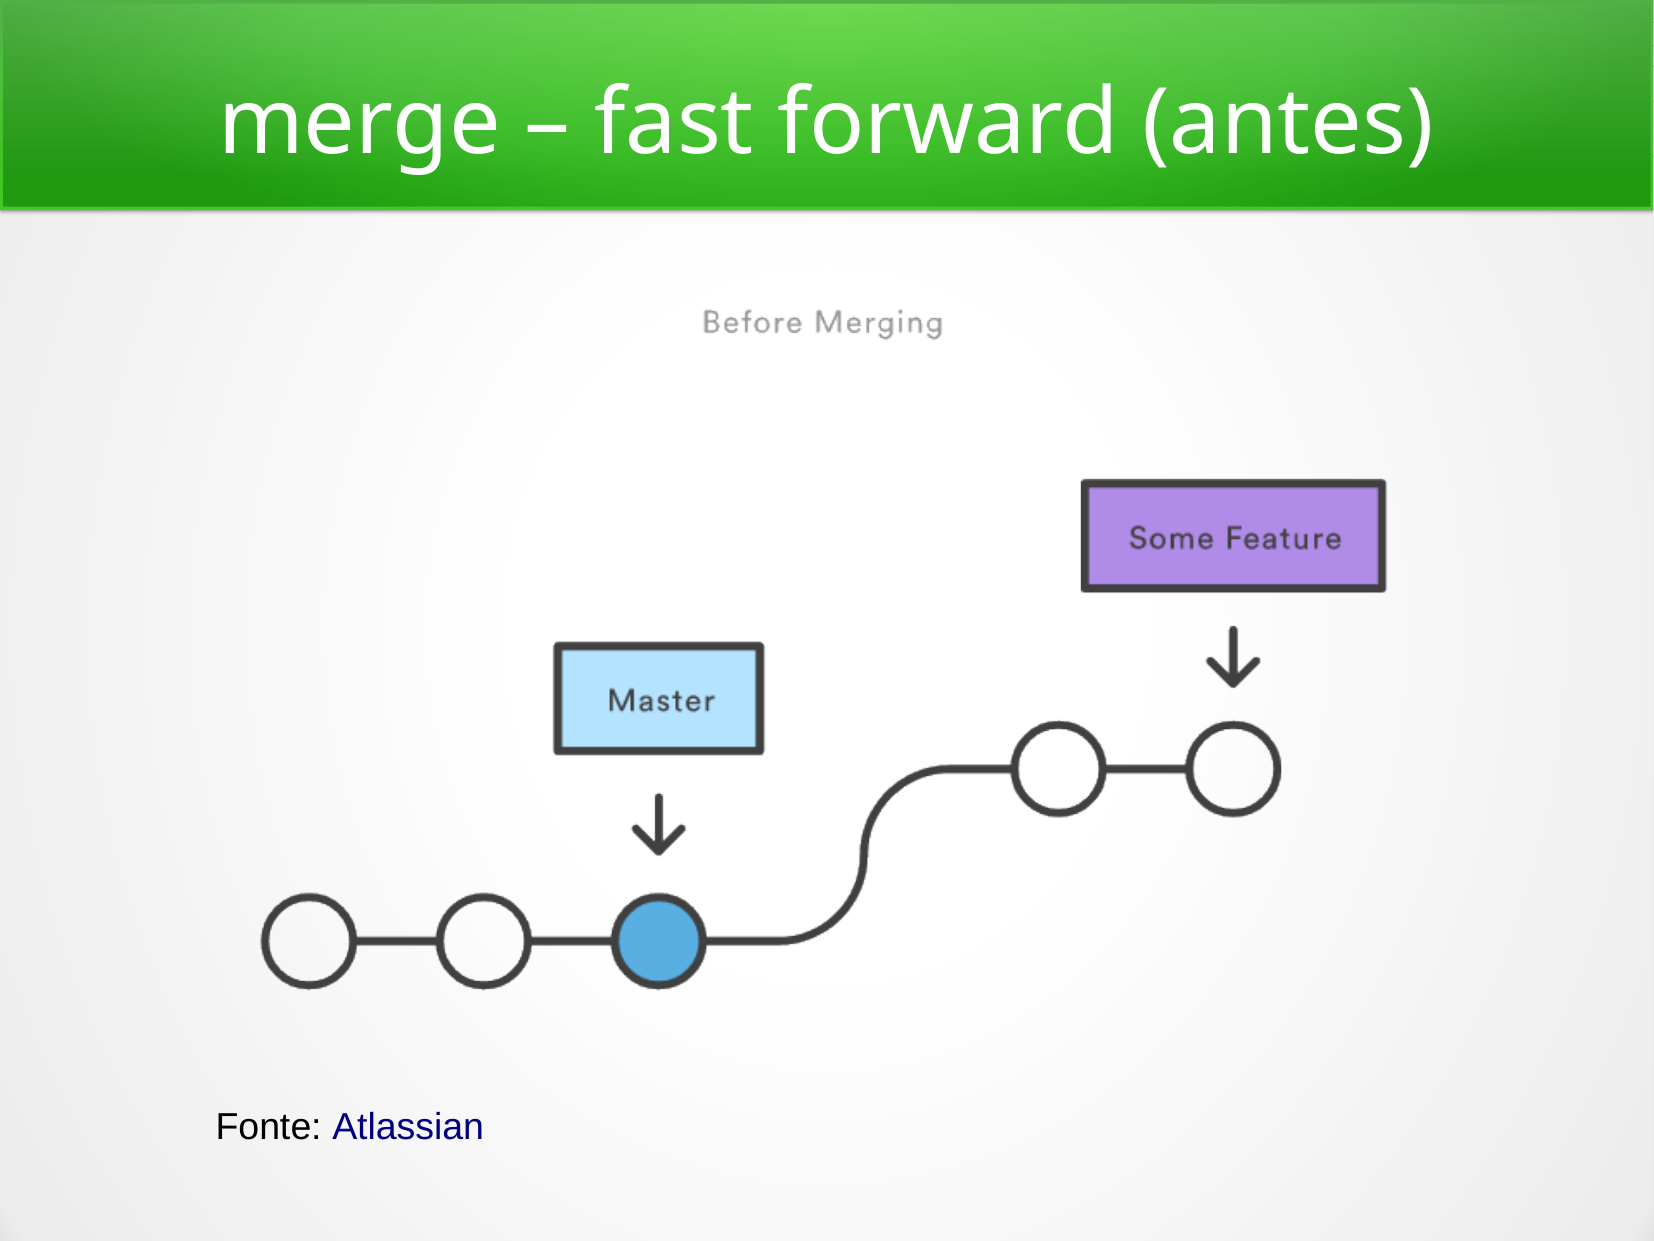

# merge – fast forward (antes)
Fonte: Atlassian